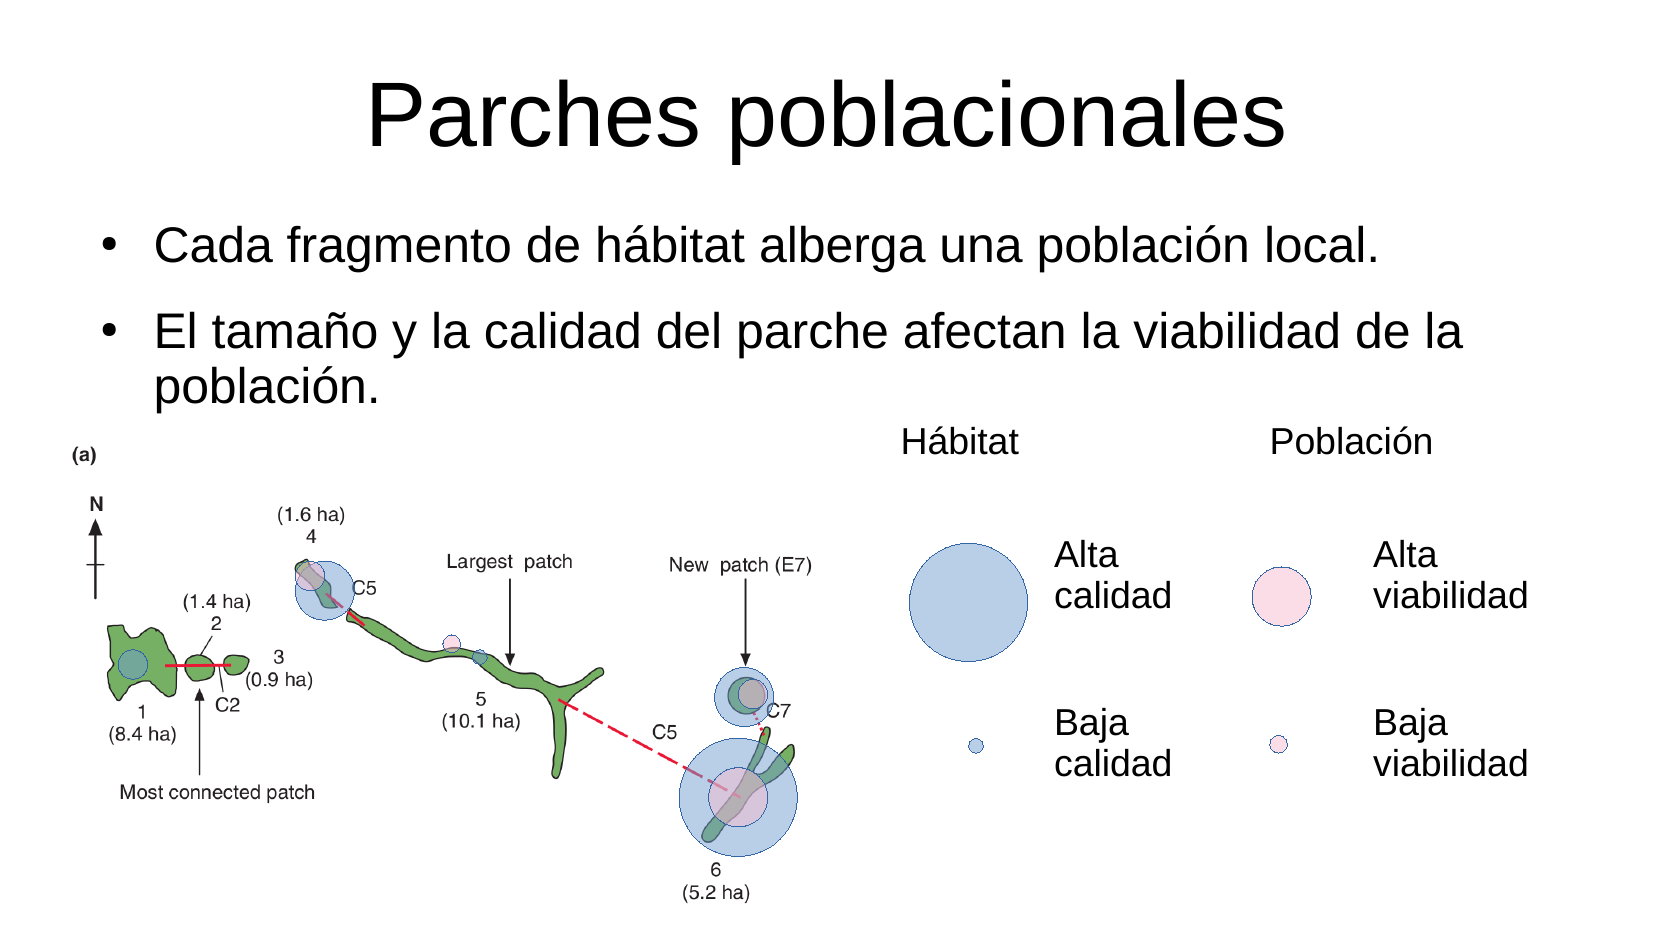

# Parches poblacionales
Cada fragmento de hábitat alberga una población local.
El tamaño y la calidad del parche afectan la viabilidad de la población.
Hábitat				Población
Alta calidad
Baja calidad
Alta viabilidad
Baja viabilidad